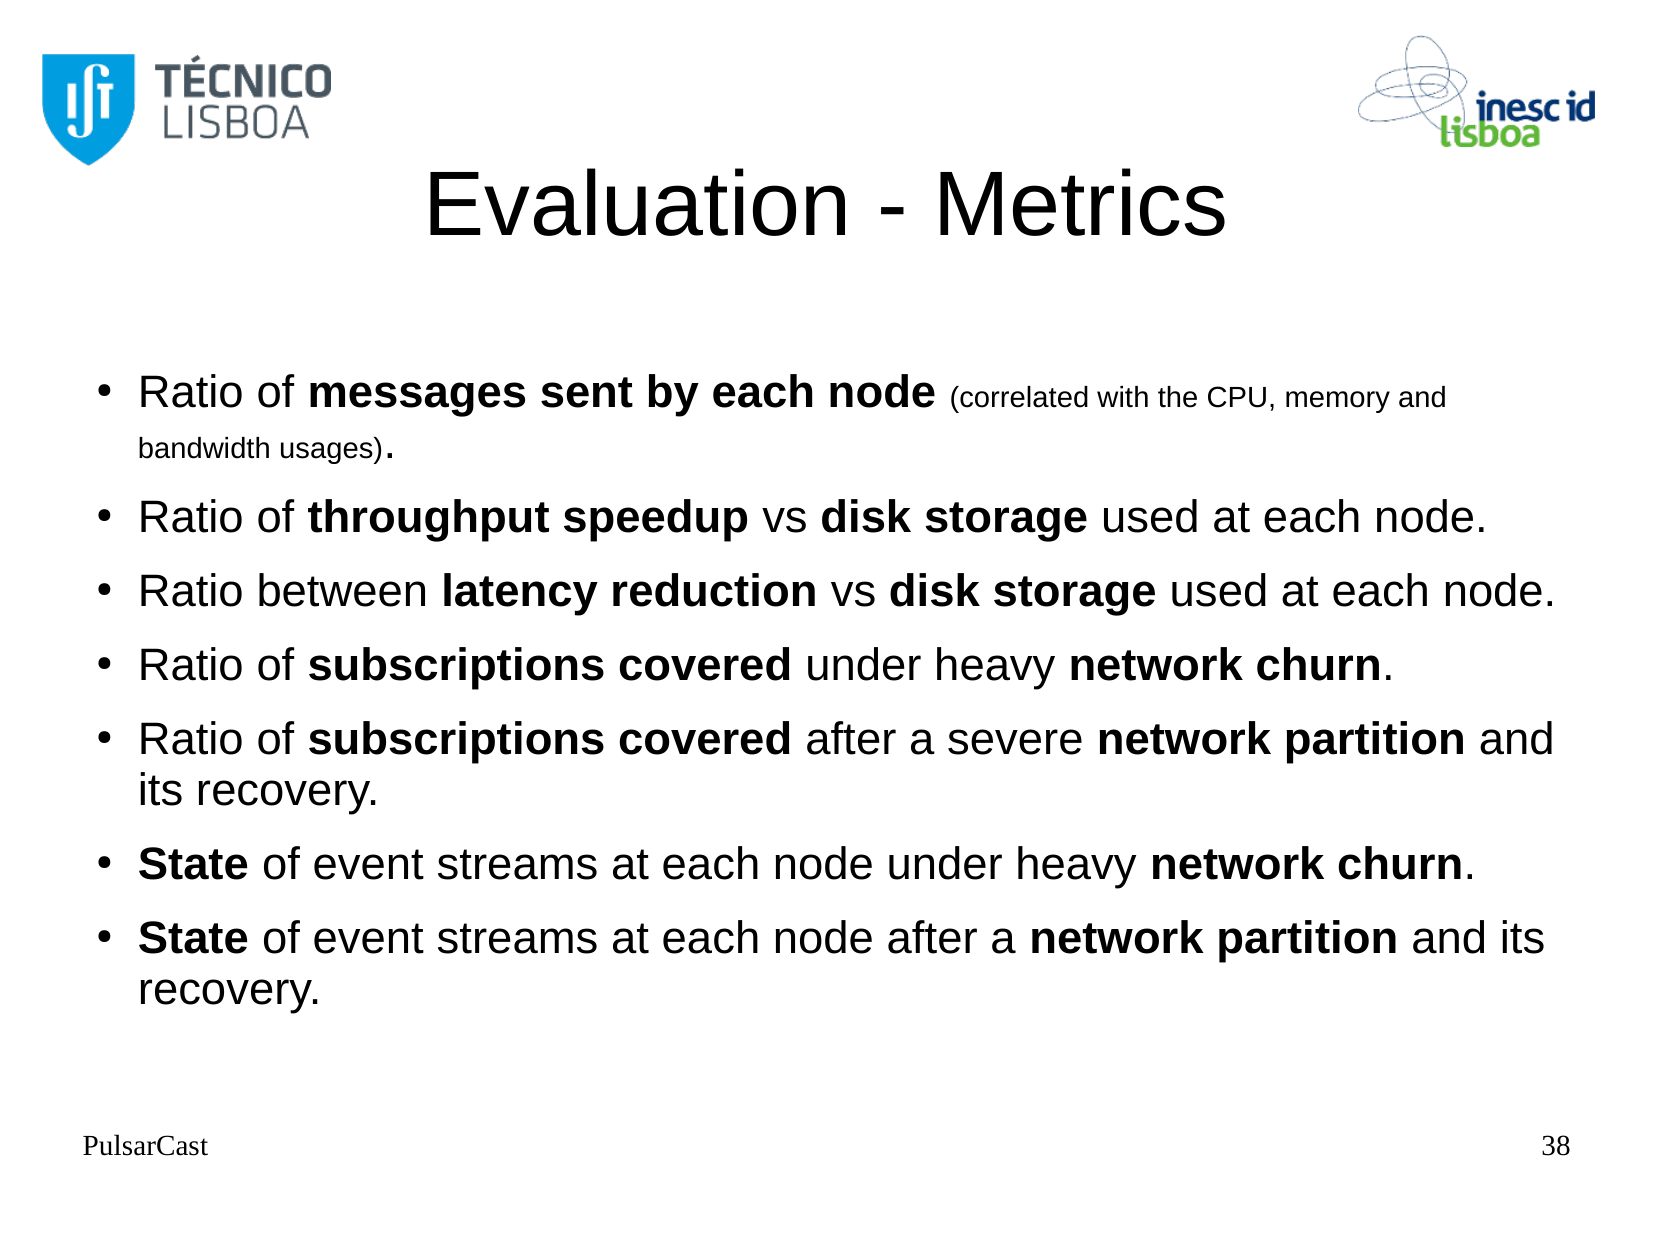

# Evaluation - Metrics
Ratio of messages sent by each node (correlated with the CPU, memory and bandwidth usages).
Ratio of throughput speedup vs disk storage used at each node.
Ratio between latency reduction vs disk storage used at each node.
Ratio of subscriptions covered under heavy network churn.
Ratio of subscriptions covered after a severe network partition and its recovery.
State of event streams at each node under heavy network churn.
State of event streams at each node after a network partition and its recovery.
PulsarCast
38